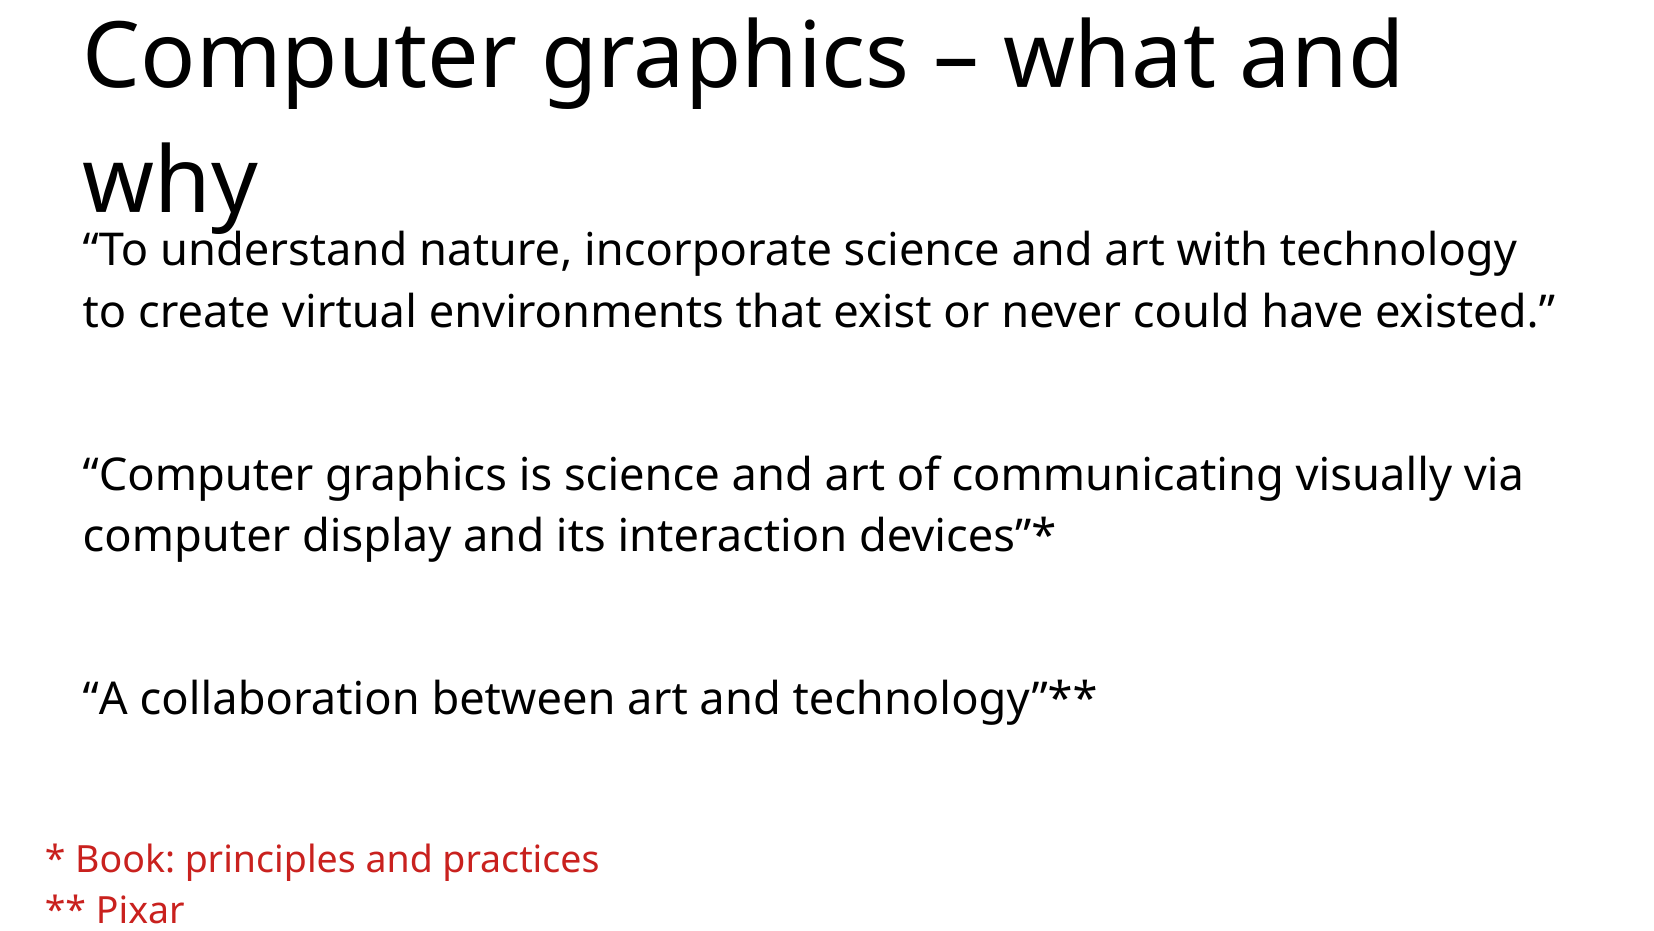

# Computer graphics – what and why
“To understand nature, incorporate science and art with technology to create virtual environments that exist or never could have existed.”
“Computer graphics is science and art of communicating visually via computer display and its interaction devices”*
“A collaboration between art and technology”**
* Book: principles and practices
** Pixar